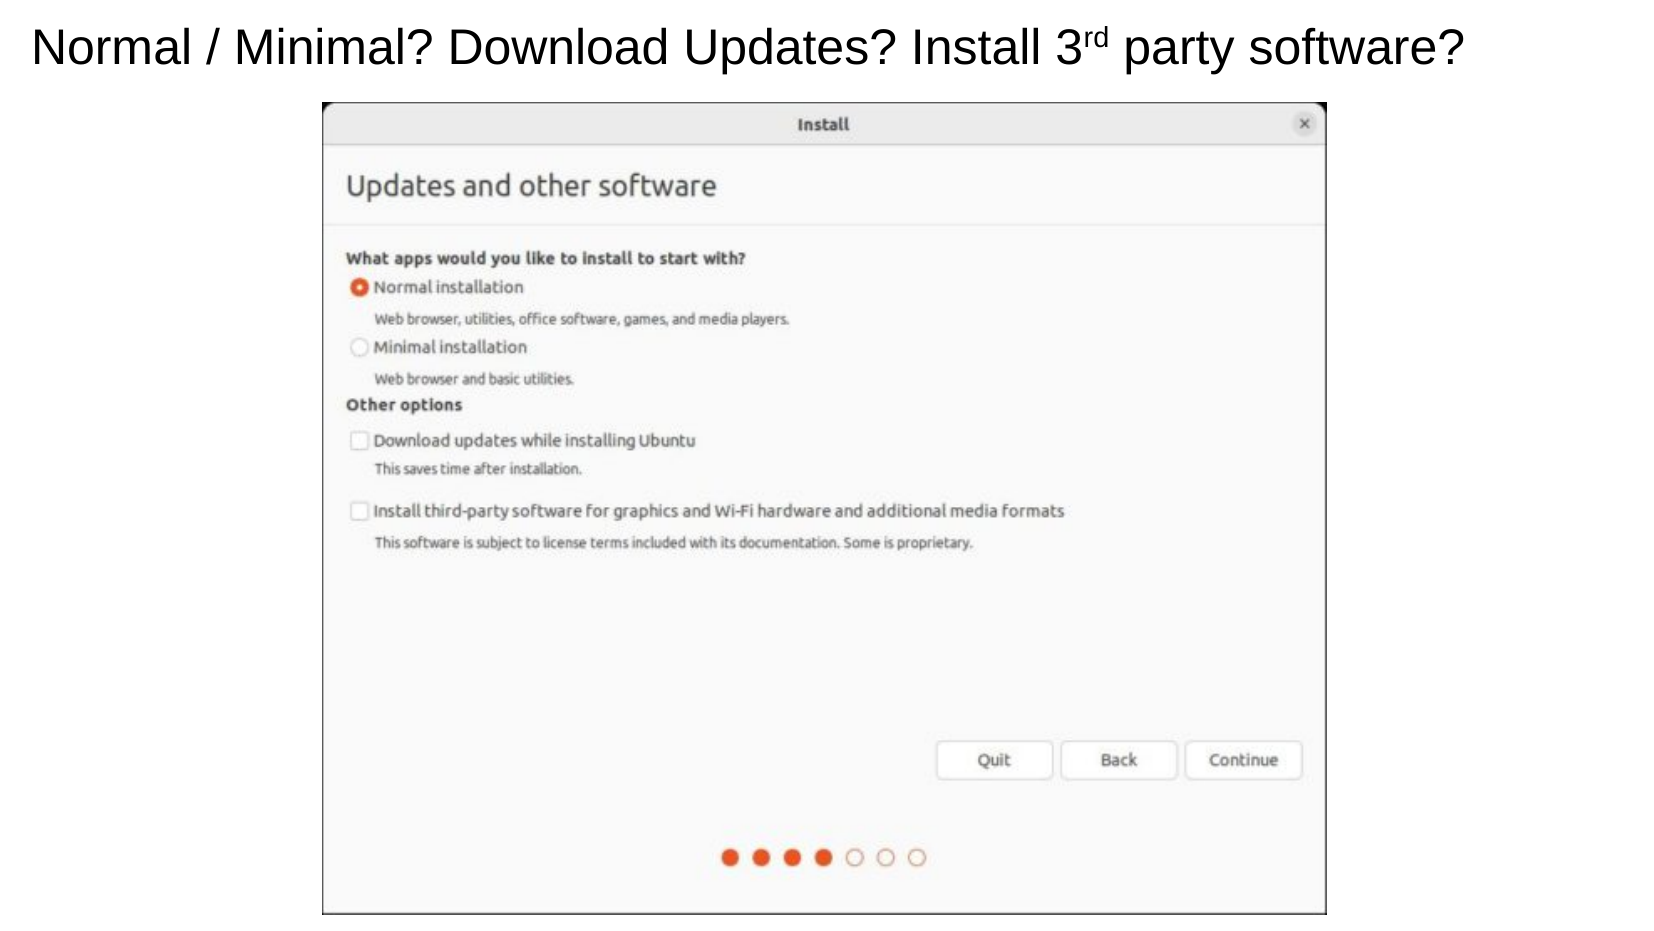

# Normal / Minimal? Download Updates? Install 3rd party software?